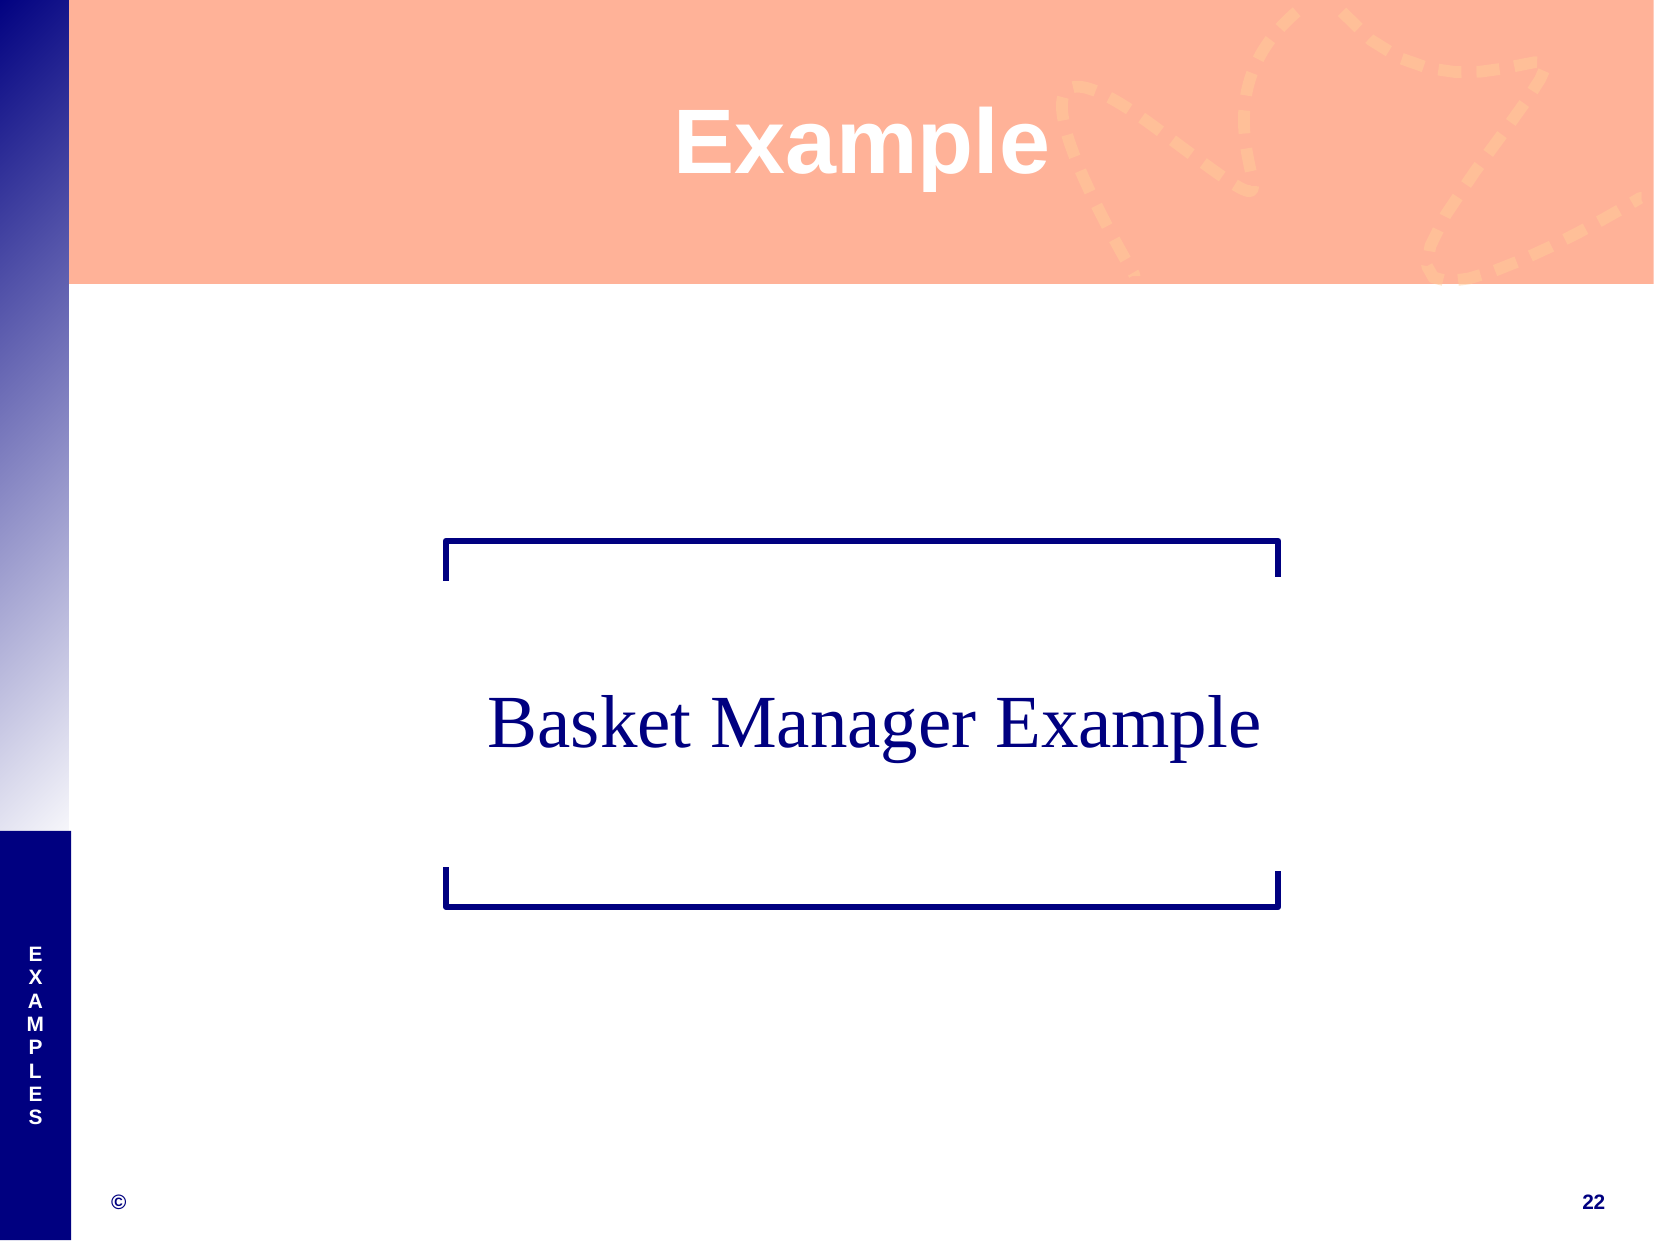

# Example
Basket Manager Example
E
X
A
M
P
L
E
S